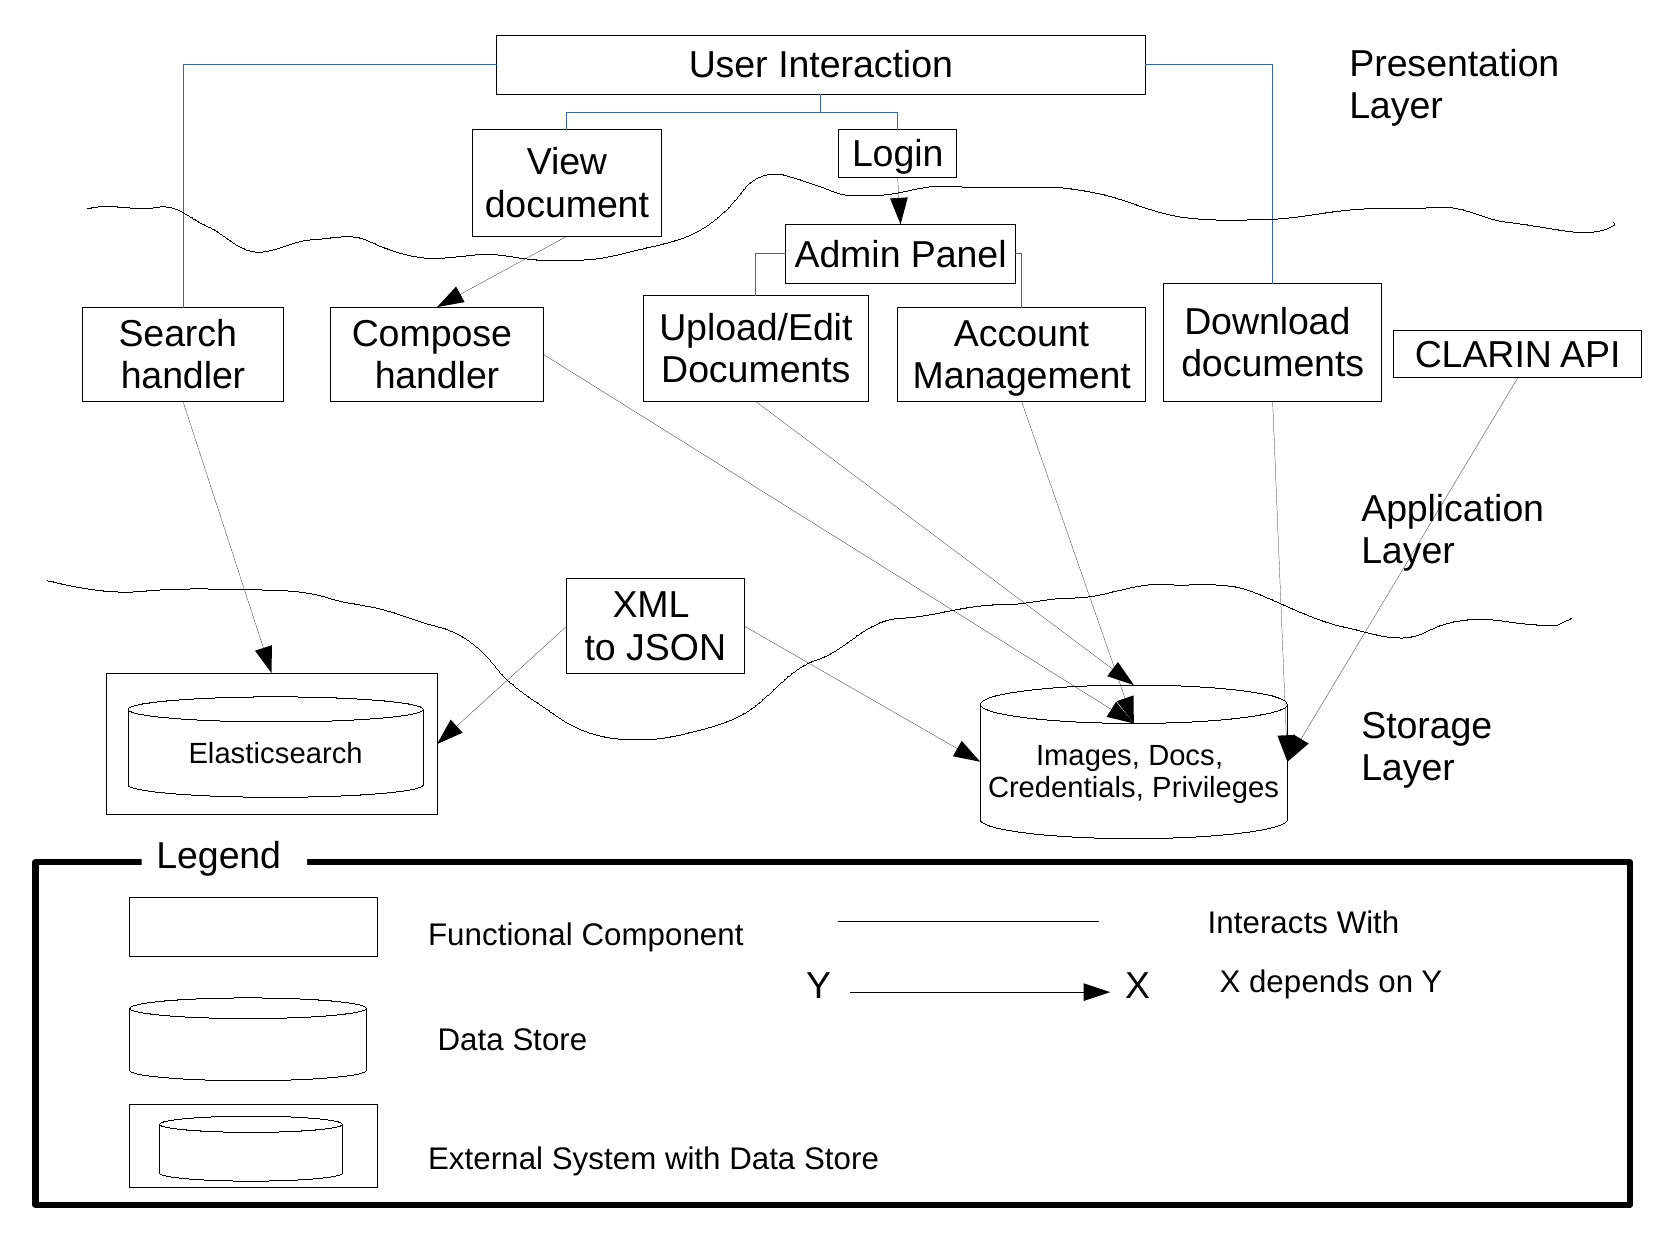

User Interaction
Presentation
Layer
View
document
Login
Admin Panel
Download
documents
Upload/Edit
Documents
Search
handler
Compose
handler
Account
Management
CLARIN API
Application
Layer
XML
to JSON
Elasticsearch
Images, Docs,
Credentials, Privileges
Storage
Layer
Legend
Interacts With
Functional Component
Y
X
X depends on Y
Data Store
External System with Data Store